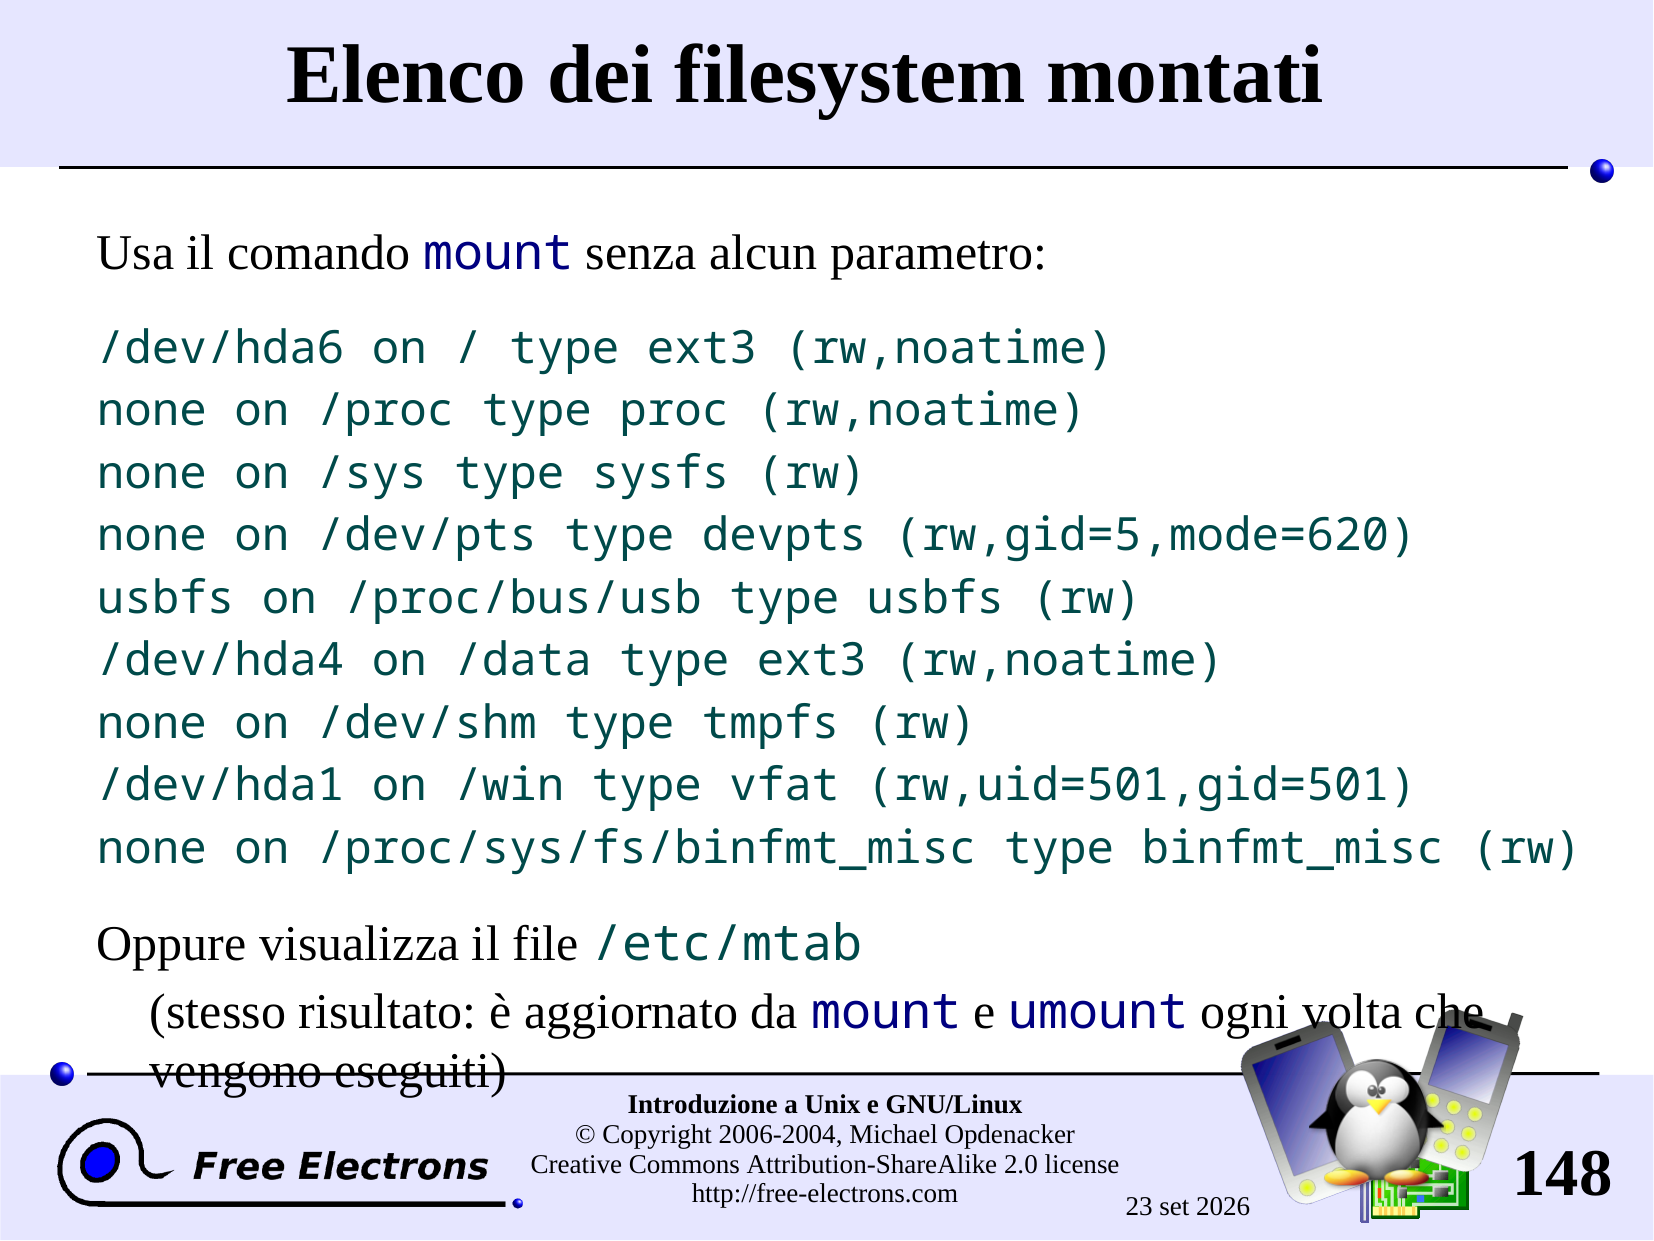

# Elenco dei filesystem montati
Usa il comando mount senza alcun parametro:
/dev/hda6 on / type ext3 (rw,noatime)
none on /proc type proc (rw,noatime)
none on /sys type sysfs (rw)
none on /dev/pts type devpts (rw,gid=5,mode=620)
usbfs on /proc/bus/usb type usbfs (rw)
/dev/hda4 on /data type ext3 (rw,noatime)
none on /dev/shm type tmpfs (rw)
/dev/hda1 on /win type vfat (rw,uid=501,gid=501)
none on /proc/sys/fs/binfmt_misc type binfmt_misc (rw)
Oppure visualizza il file /etc/mtab
(stesso risultato: è aggiornato da mount e umount ogni volta che vengono eseguiti)